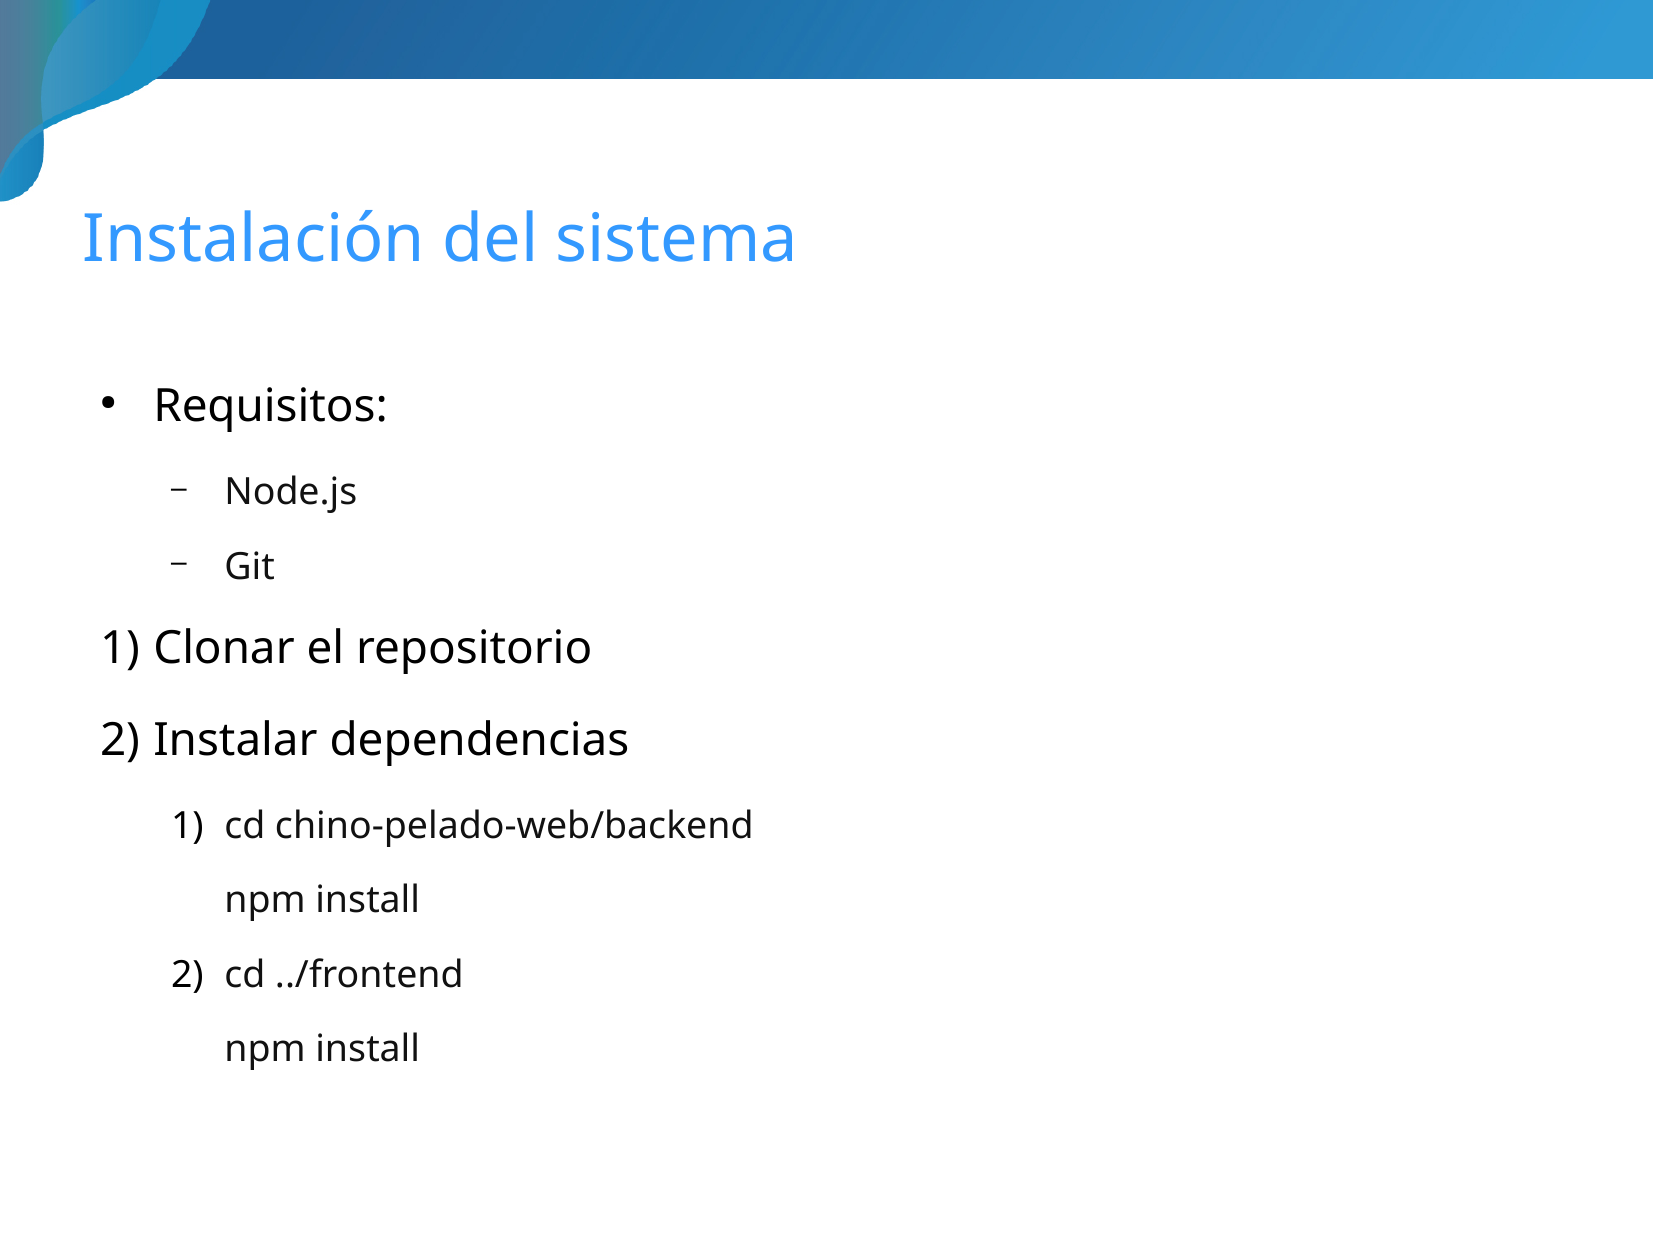

# Instalación del sistema
Requisitos:
Node.js
Git
Clonar el repositorio
Instalar dependencias
cd chino-pelado-web/backend
npm install
cd ../frontend
npm install